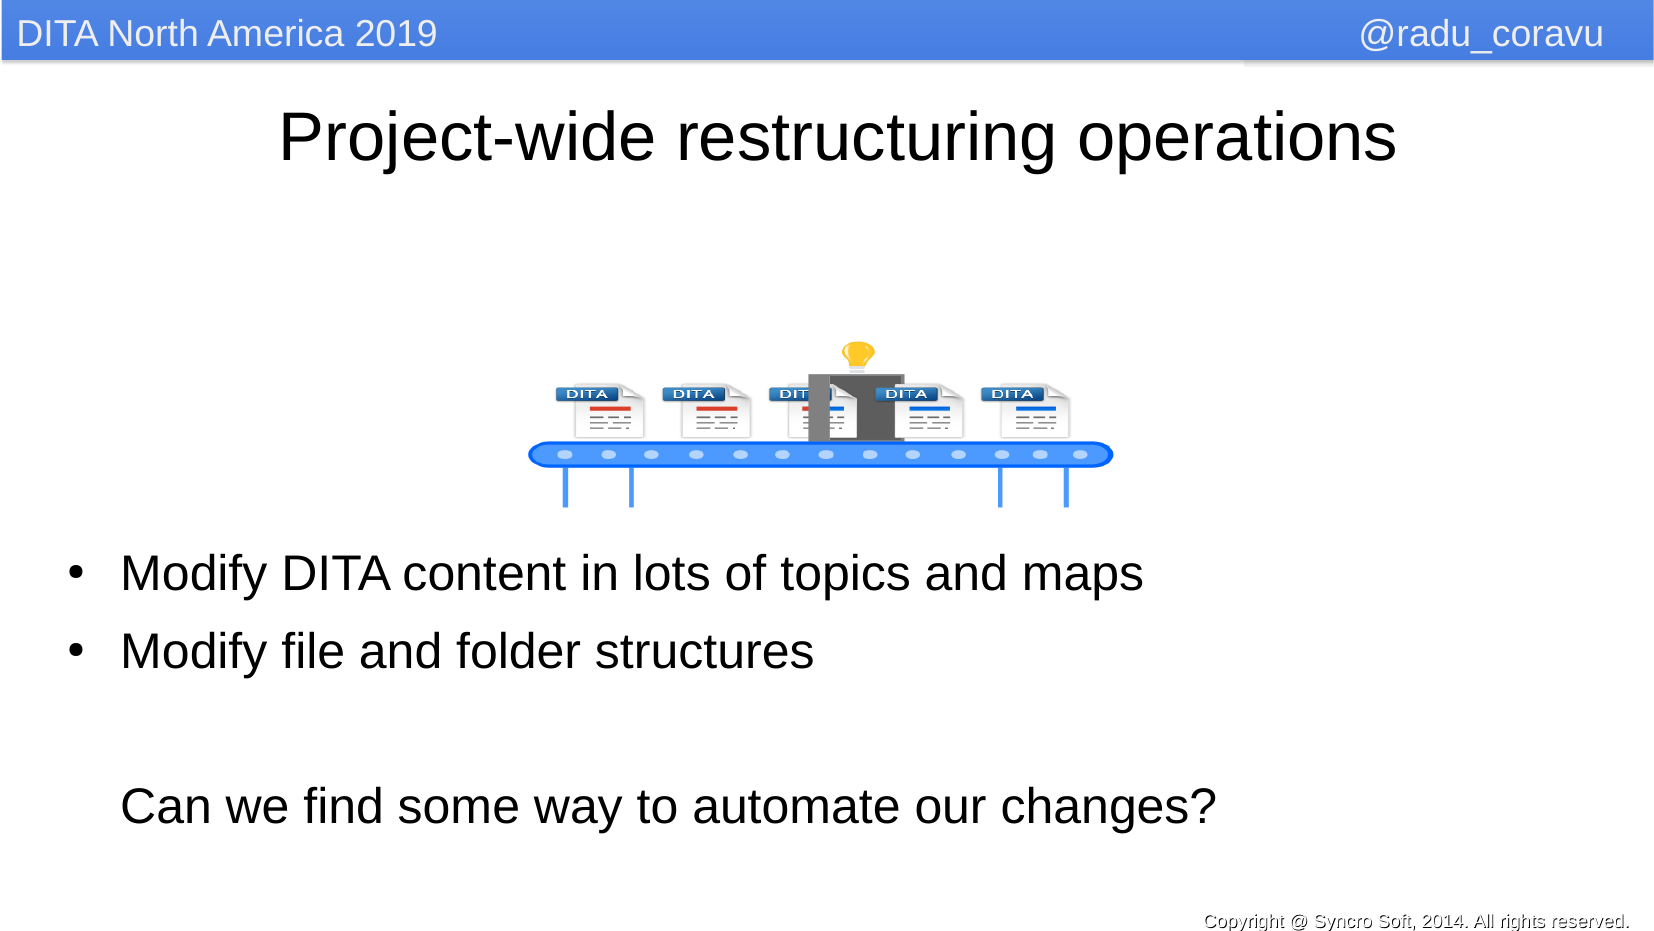

# Project-wide restructuring operations
Modify DITA content in lots of topics and maps
Modify file and folder structures
Can we find some way to automate our changes?